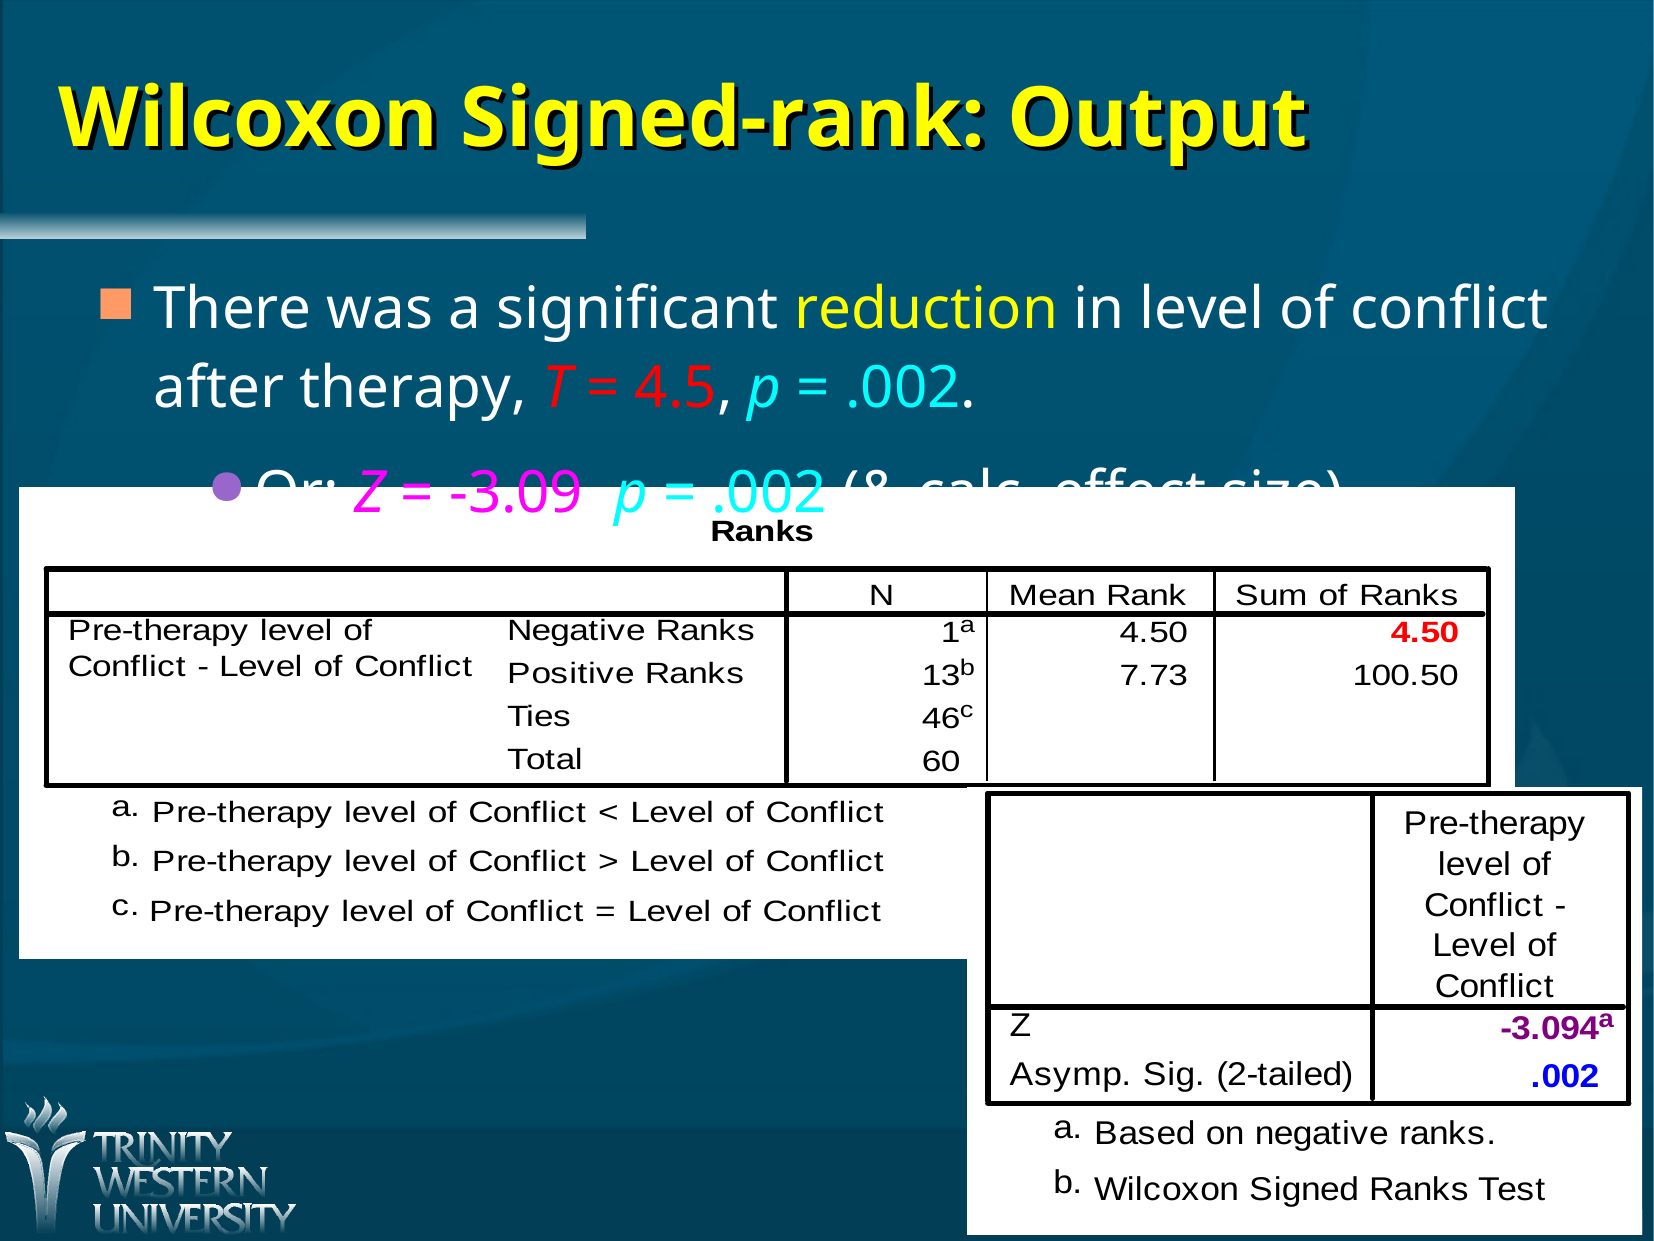

# Wilcoxon Signed-rank: Output
There was a significant reduction in level of conflict after therapy, T = 4.5, p = .002.
Or: Z = -3.09, p = .002 (& calc. effect size)